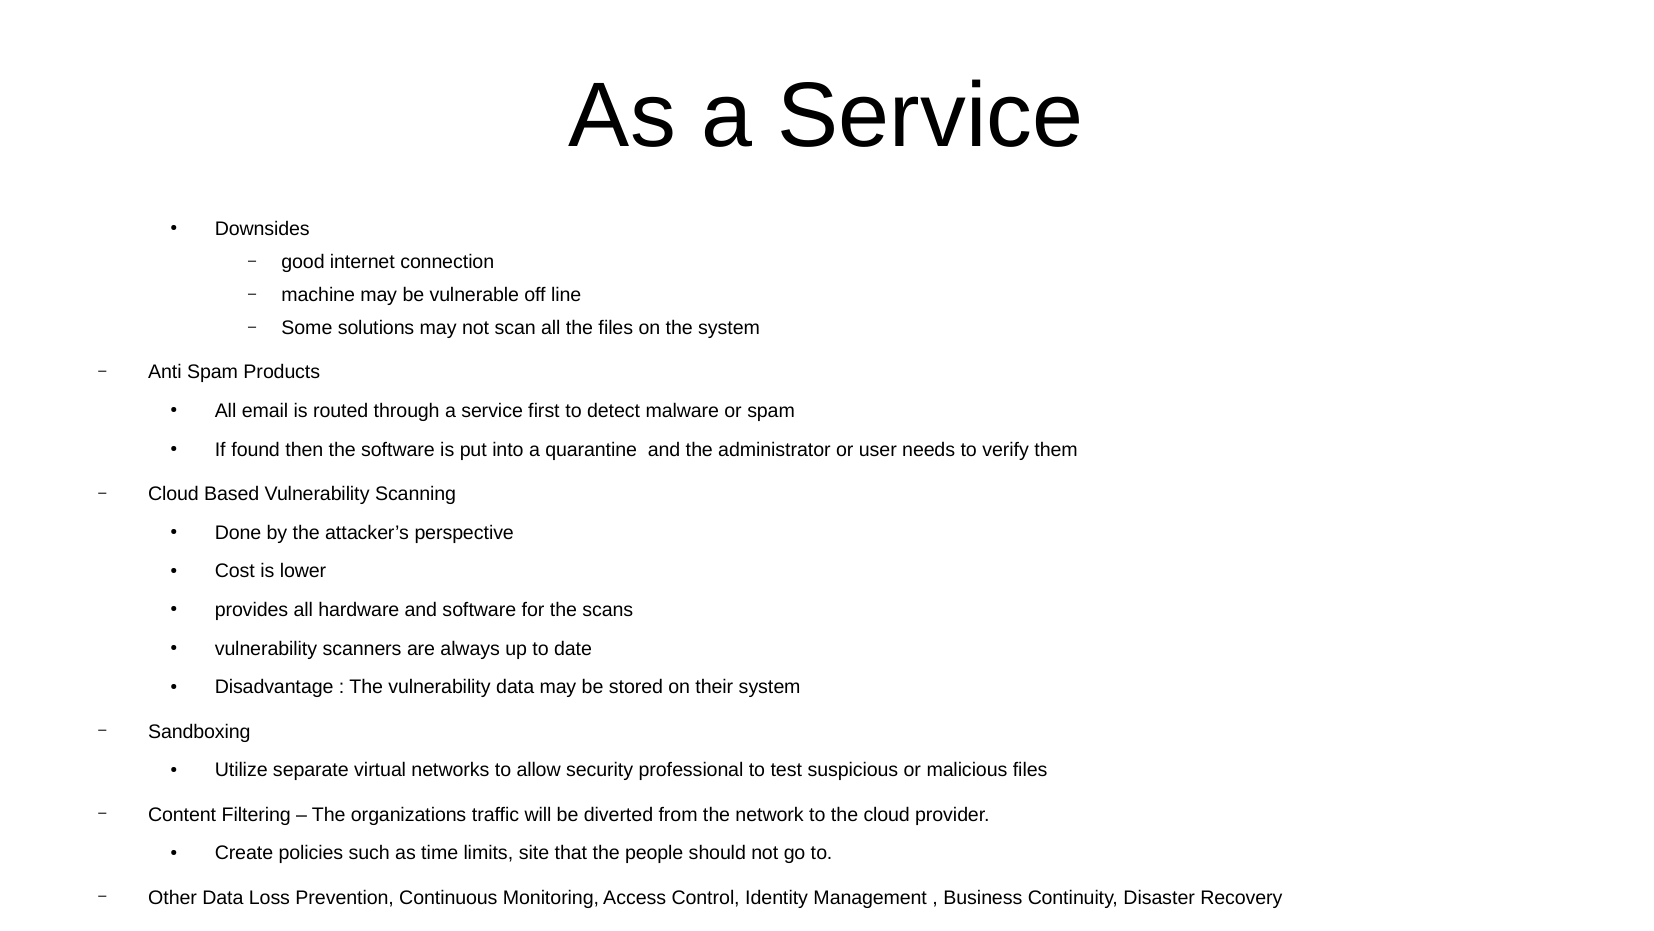

# As a Service
Downsides
good internet connection
machine may be vulnerable off line
Some solutions may not scan all the files on the system
Anti Spam Products
All email is routed through a service first to detect malware or spam
If found then the software is put into a quarantine and the administrator or user needs to verify them
Cloud Based Vulnerability Scanning
Done by the attacker’s perspective
Cost is lower
provides all hardware and software for the scans
vulnerability scanners are always up to date
Disadvantage : The vulnerability data may be stored on their system
Sandboxing
Utilize separate virtual networks to allow security professional to test suspicious or malicious files
Content Filtering – The organizations traffic will be diverted from the network to the cloud provider.
Create policies such as time limits, site that the people should not go to.
Other Data Loss Prevention, Continuous Monitoring, Access Control, Identity Management , Business Continuity, Disaster Recovery